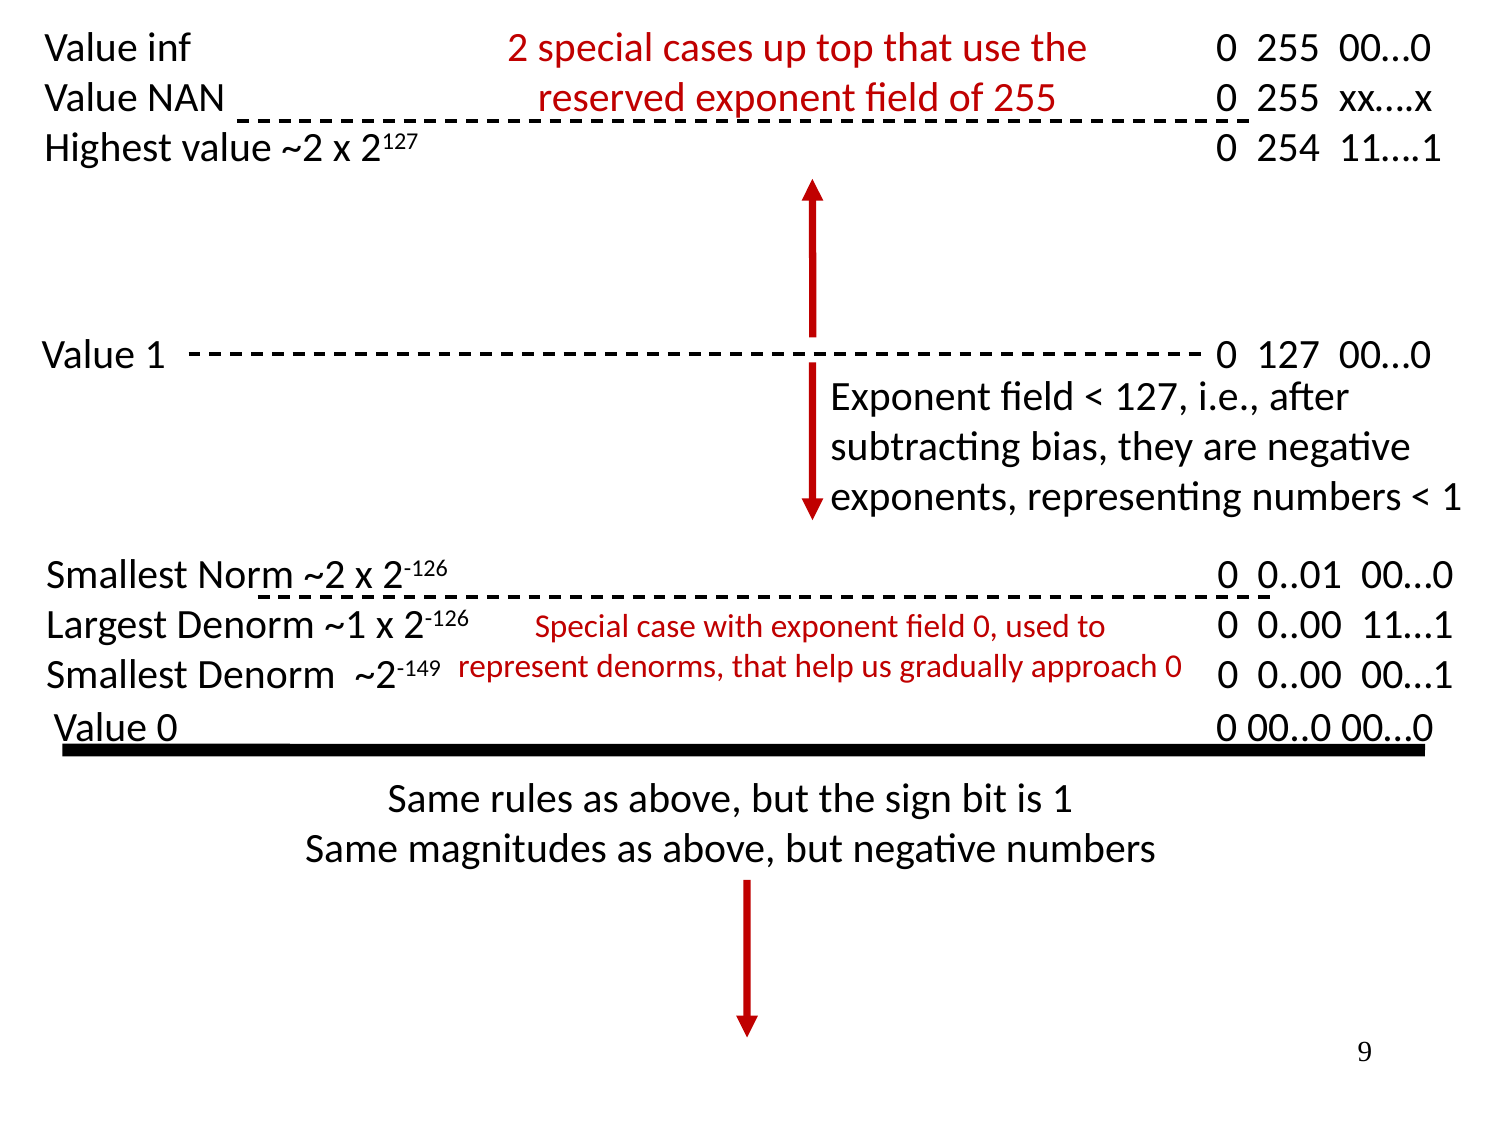

Value inf
Value NAN
Highest value ~2 x 2127
2 special cases up top that use the
reserved exponent field of 255
0 255 00…0
0 255 xx….x
0 254 11….1
Value 1
0 127 00…0
Exponent field < 127, i.e., after
subtracting bias, they are negative
exponents, representing numbers < 1
Smallest Norm ~2 x 2-126
Largest Denorm ~1 x 2-126
Smallest Denorm ~2-149
0 0..01 00…0
0 0..00 11…1
0 0..00 00…1
Special case with exponent field 0, used to
represent denorms, that help us gradually approach 0
Value 0
0 00..0 00…0
Same rules as above, but the sign bit is 1
Same magnitudes as above, but negative numbers